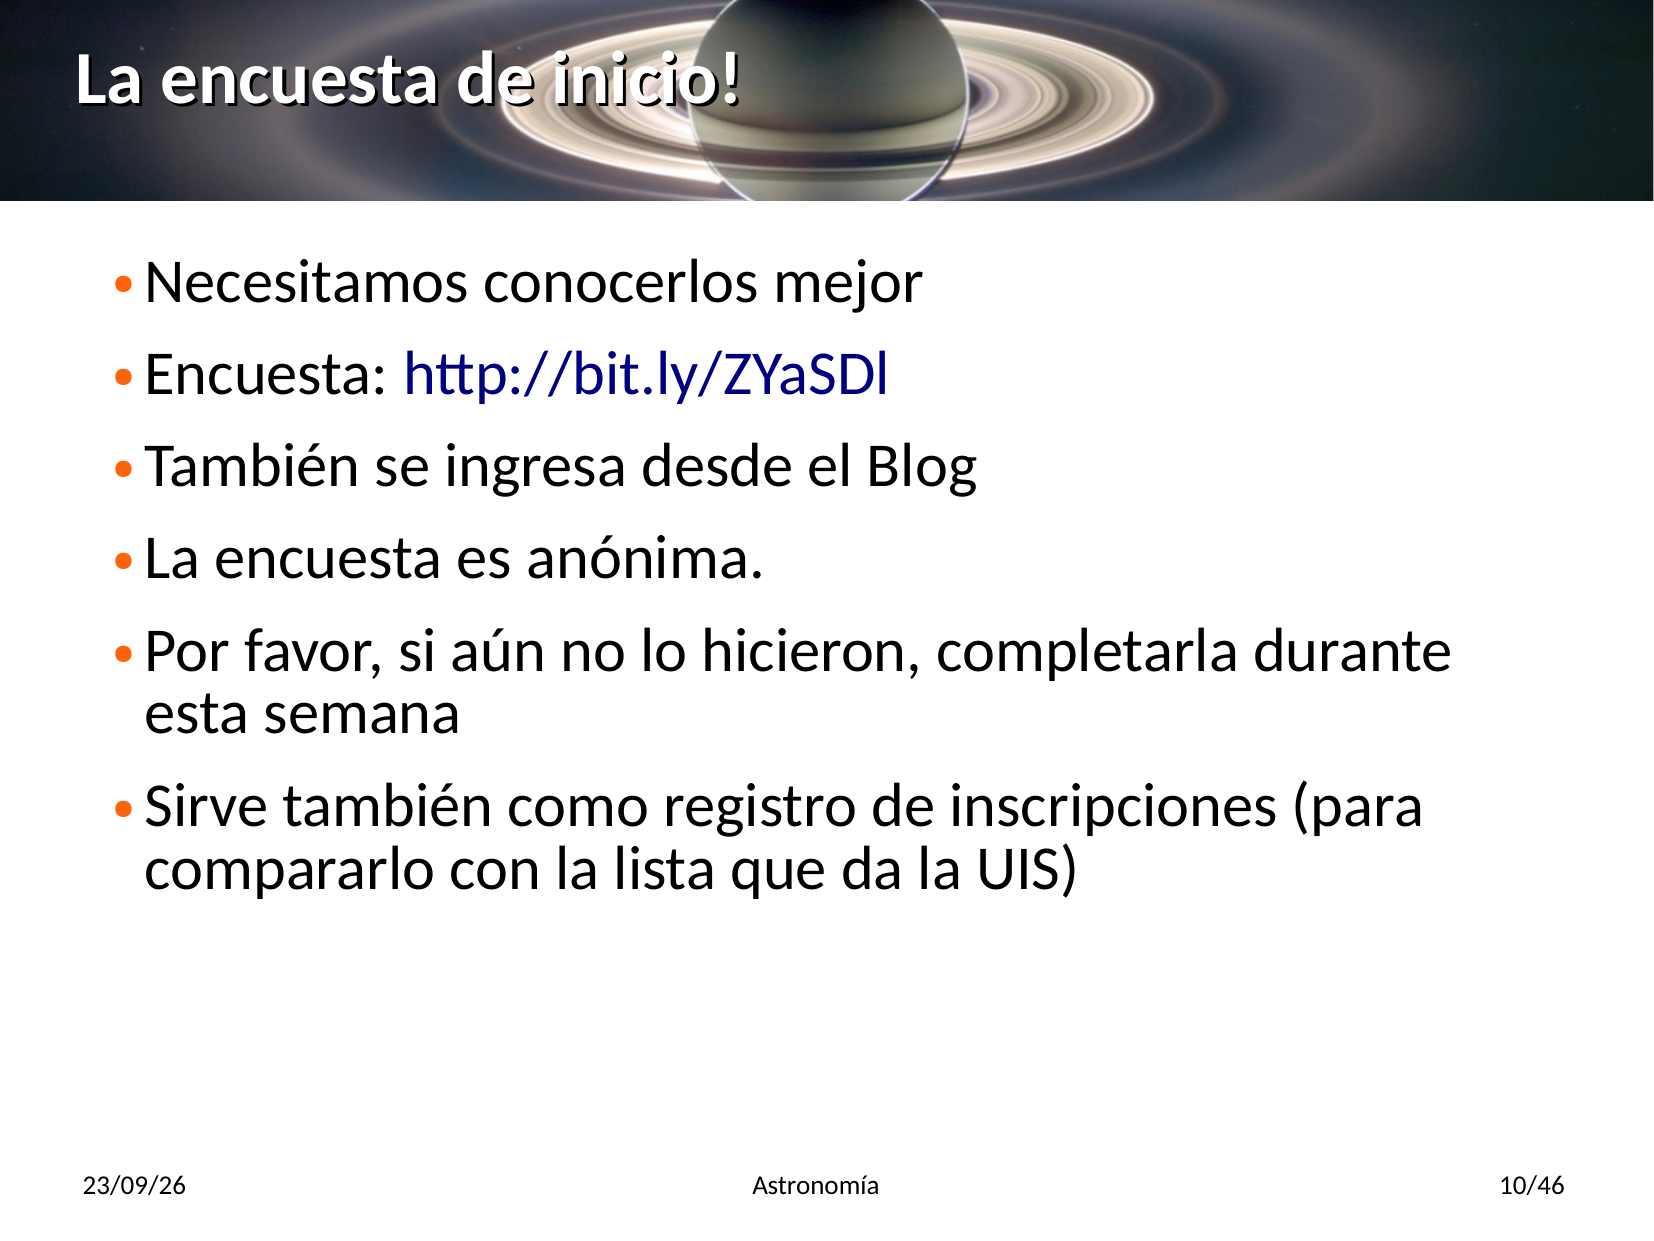

# La encuesta de inicio!
Necesitamos conocerlos mejor
Encuesta: http://bit.ly/ZYaSDl
También se ingresa desde el Blog
La encuesta es anónima.
Por favor, si aún no lo hicieron, completarla durante esta semana
Sirve también como registro de inscripciones (para compararlo con la lista que da la UIS)
Astronomía
10